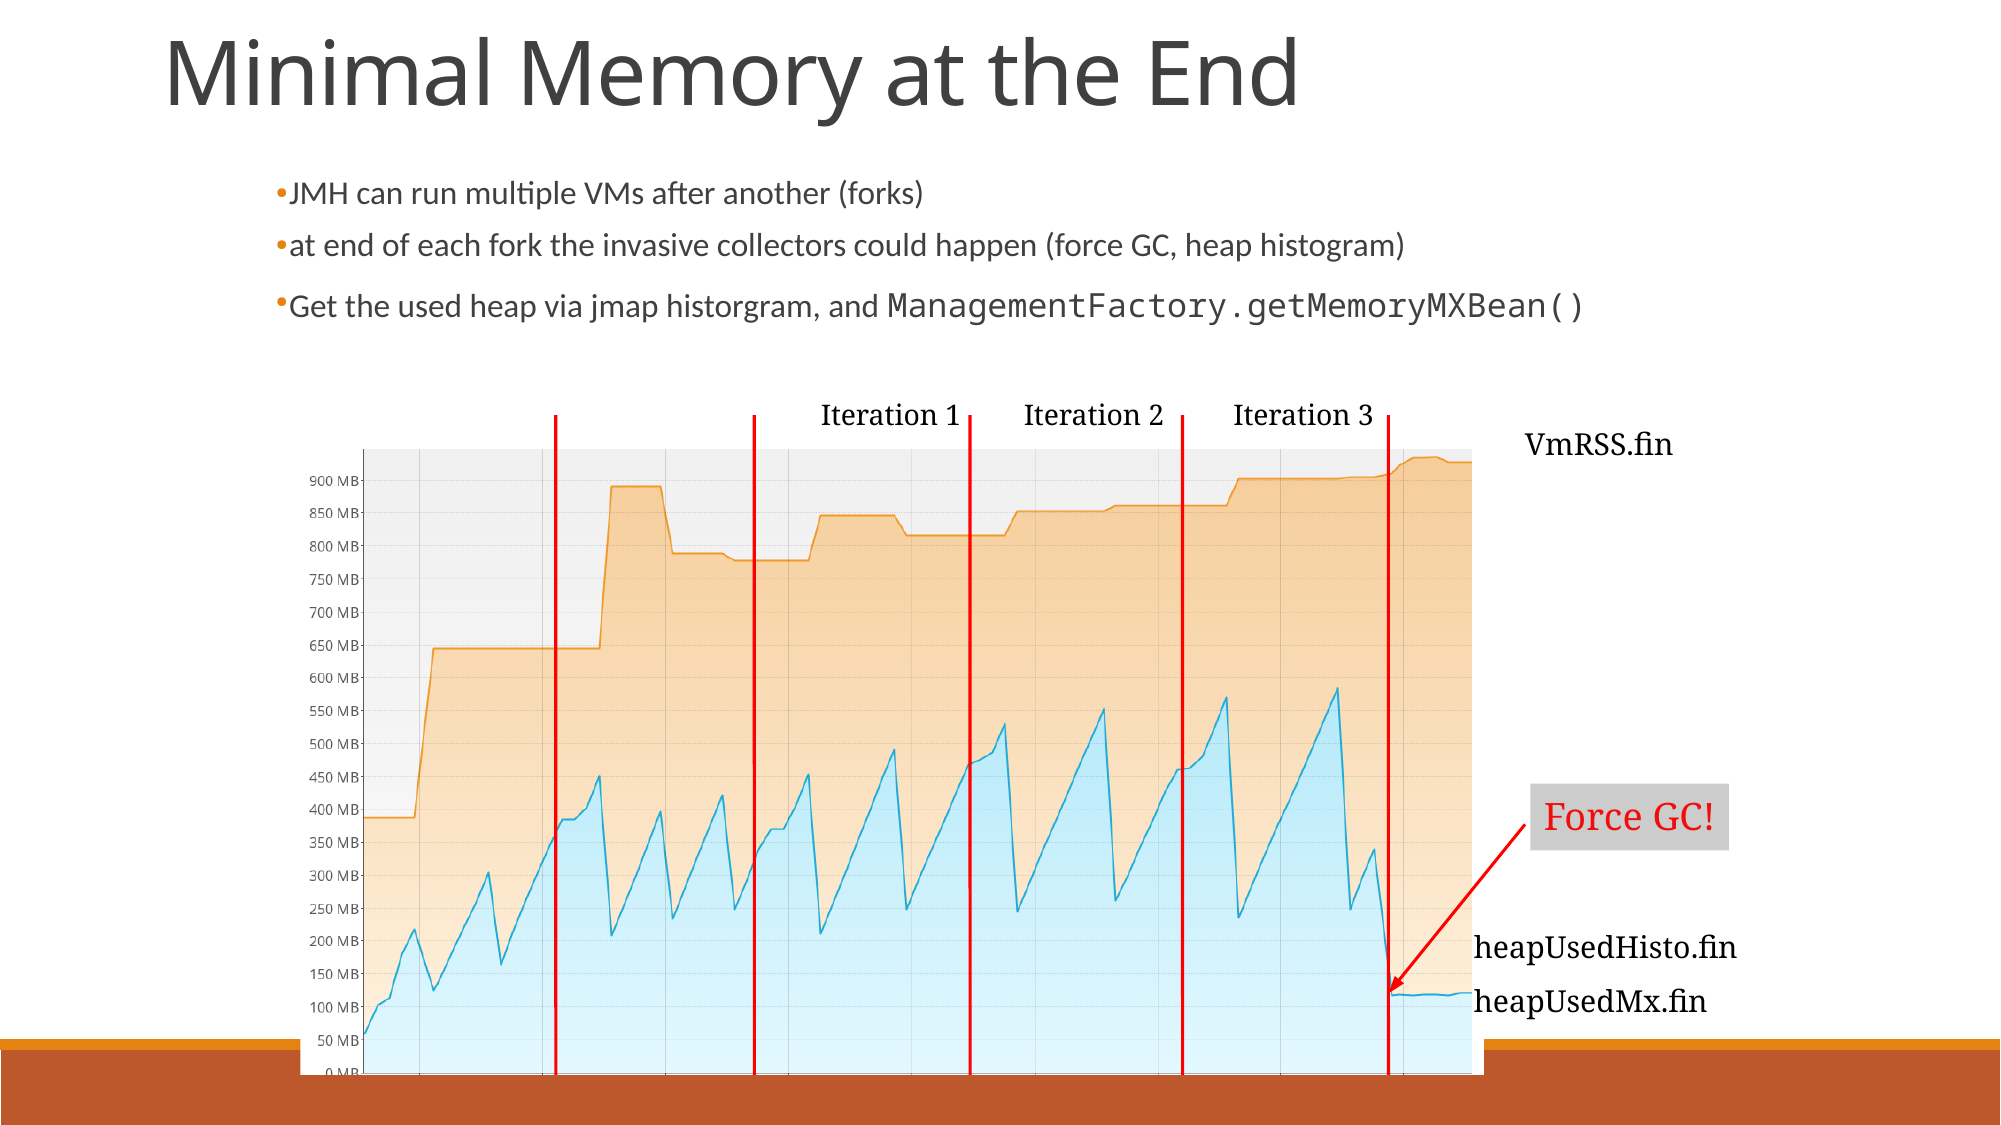

# Minimal Memory at the End
JMH can run multiple VMs after another (forks)
at end of each fork the invasive collectors could happen (force GC, heap histogram)
Get the used heap via jmap historgram, and ManagementFactory.getMemoryMXBean()
 Iteration 1
 Iteration 2
 Iteration 3
VmRSS.fin
Force GC!
heapUsedHisto.fin
heapUsedMx.fin